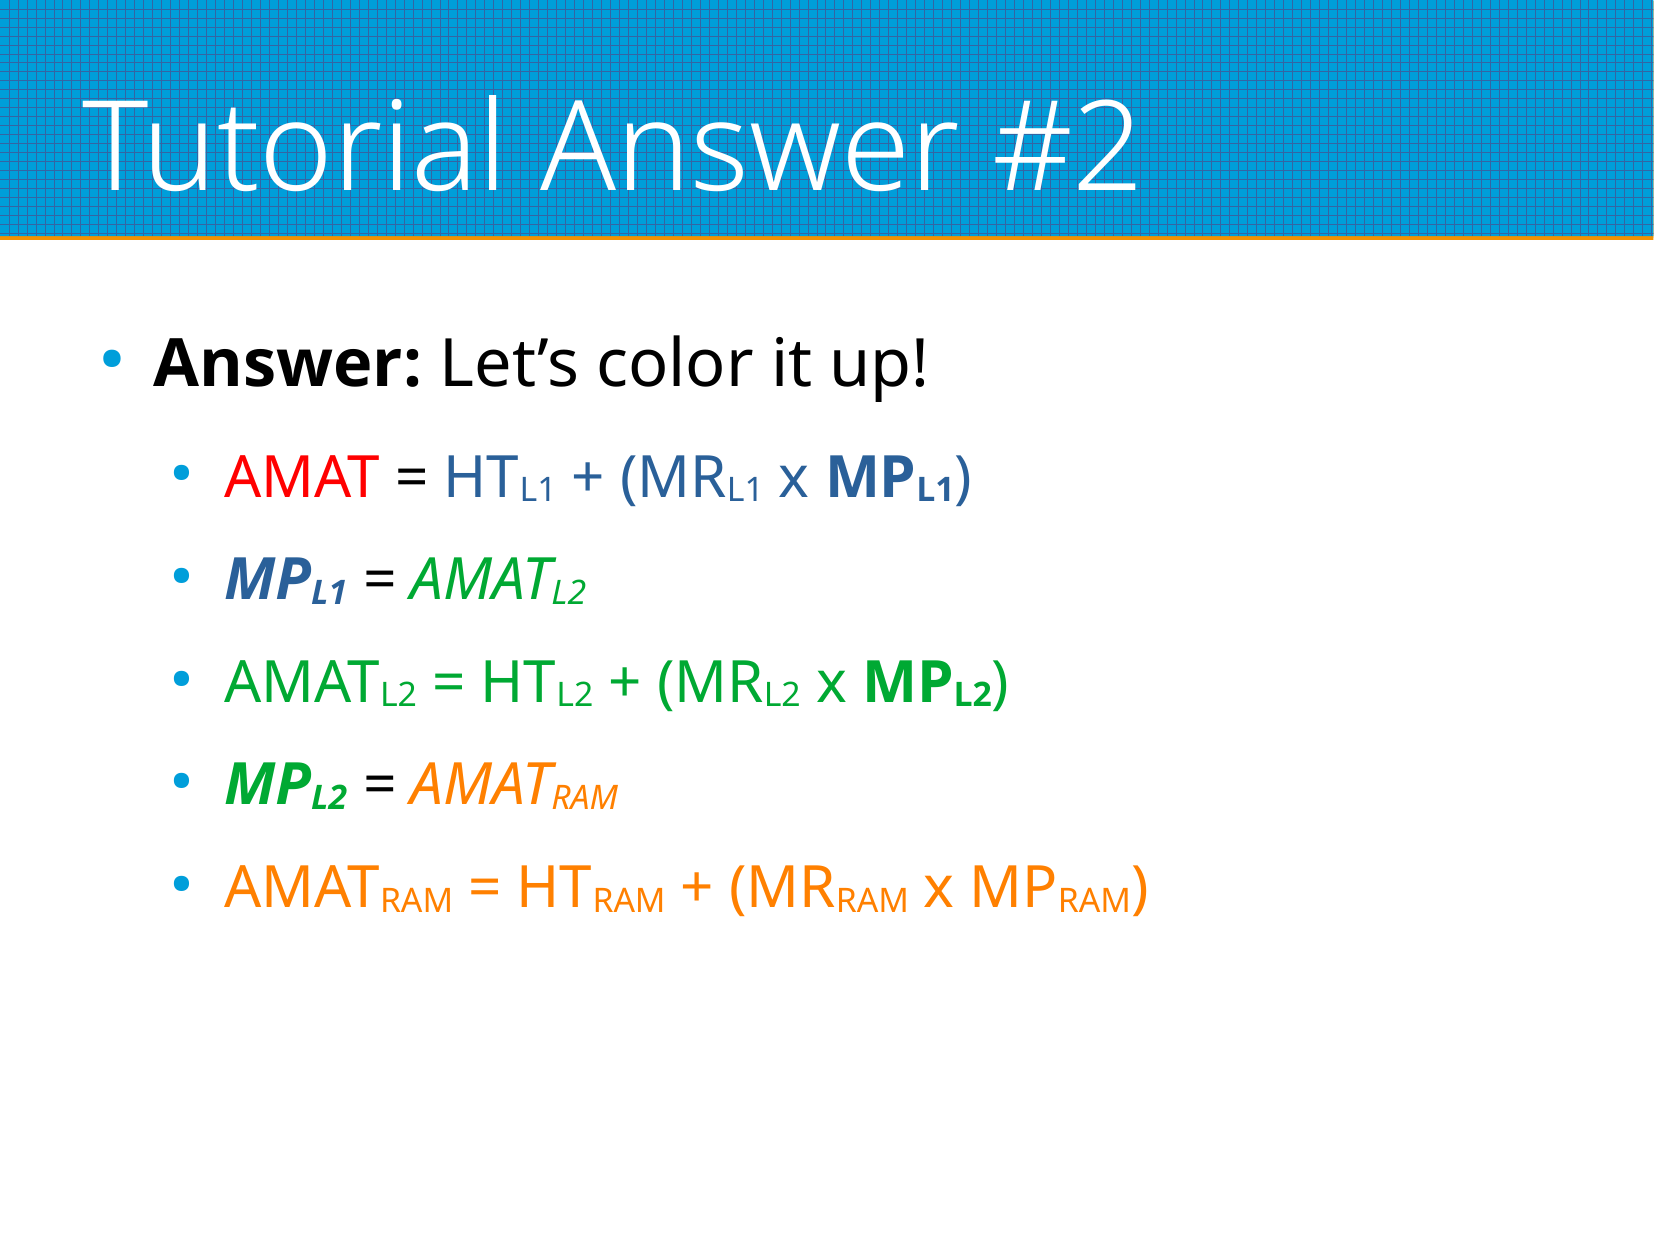

# Tutorial Answer #2
Answer: Let’s color it up!
AMAT = HTL1 + (MRL1 x MPL1)
MPL1 = AMATL2
AMATL2 = HTL2 + (MRL2 x MPL2)
MPL2 = AMATRAM
AMATRAM = HTRAM + (MRRAM x MPRAM)